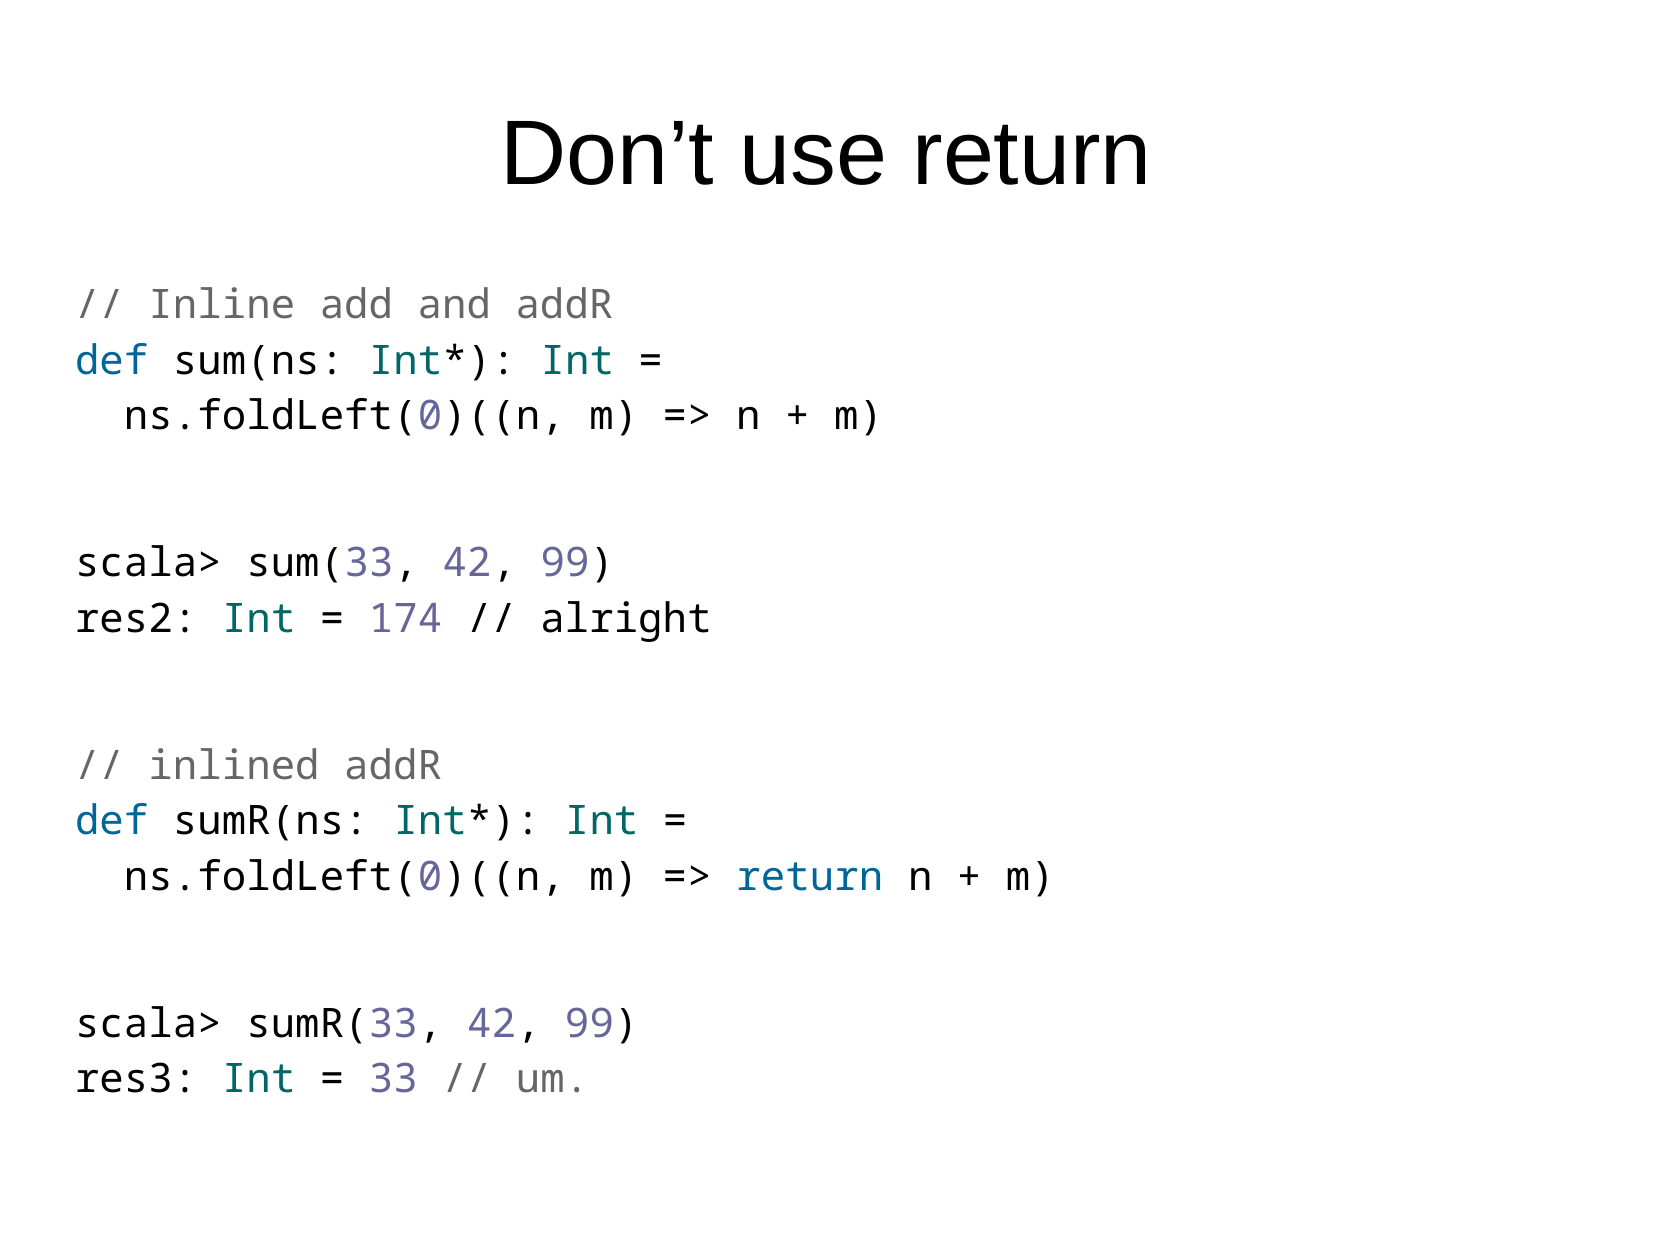

# Don’t use return
// Inline add and addR
def sum(ns: Int*): Int =
 ns.foldLeft(0)((n, m) => n + m)
scala> sum(33, 42, 99)
res2: Int = 174 // alright
// inlined addR
def sumR(ns: Int*): Int =
 ns.foldLeft(0)((n, m) => return n + m)
scala> sumR(33, 42, 99)
res3: Int = 33 // um.